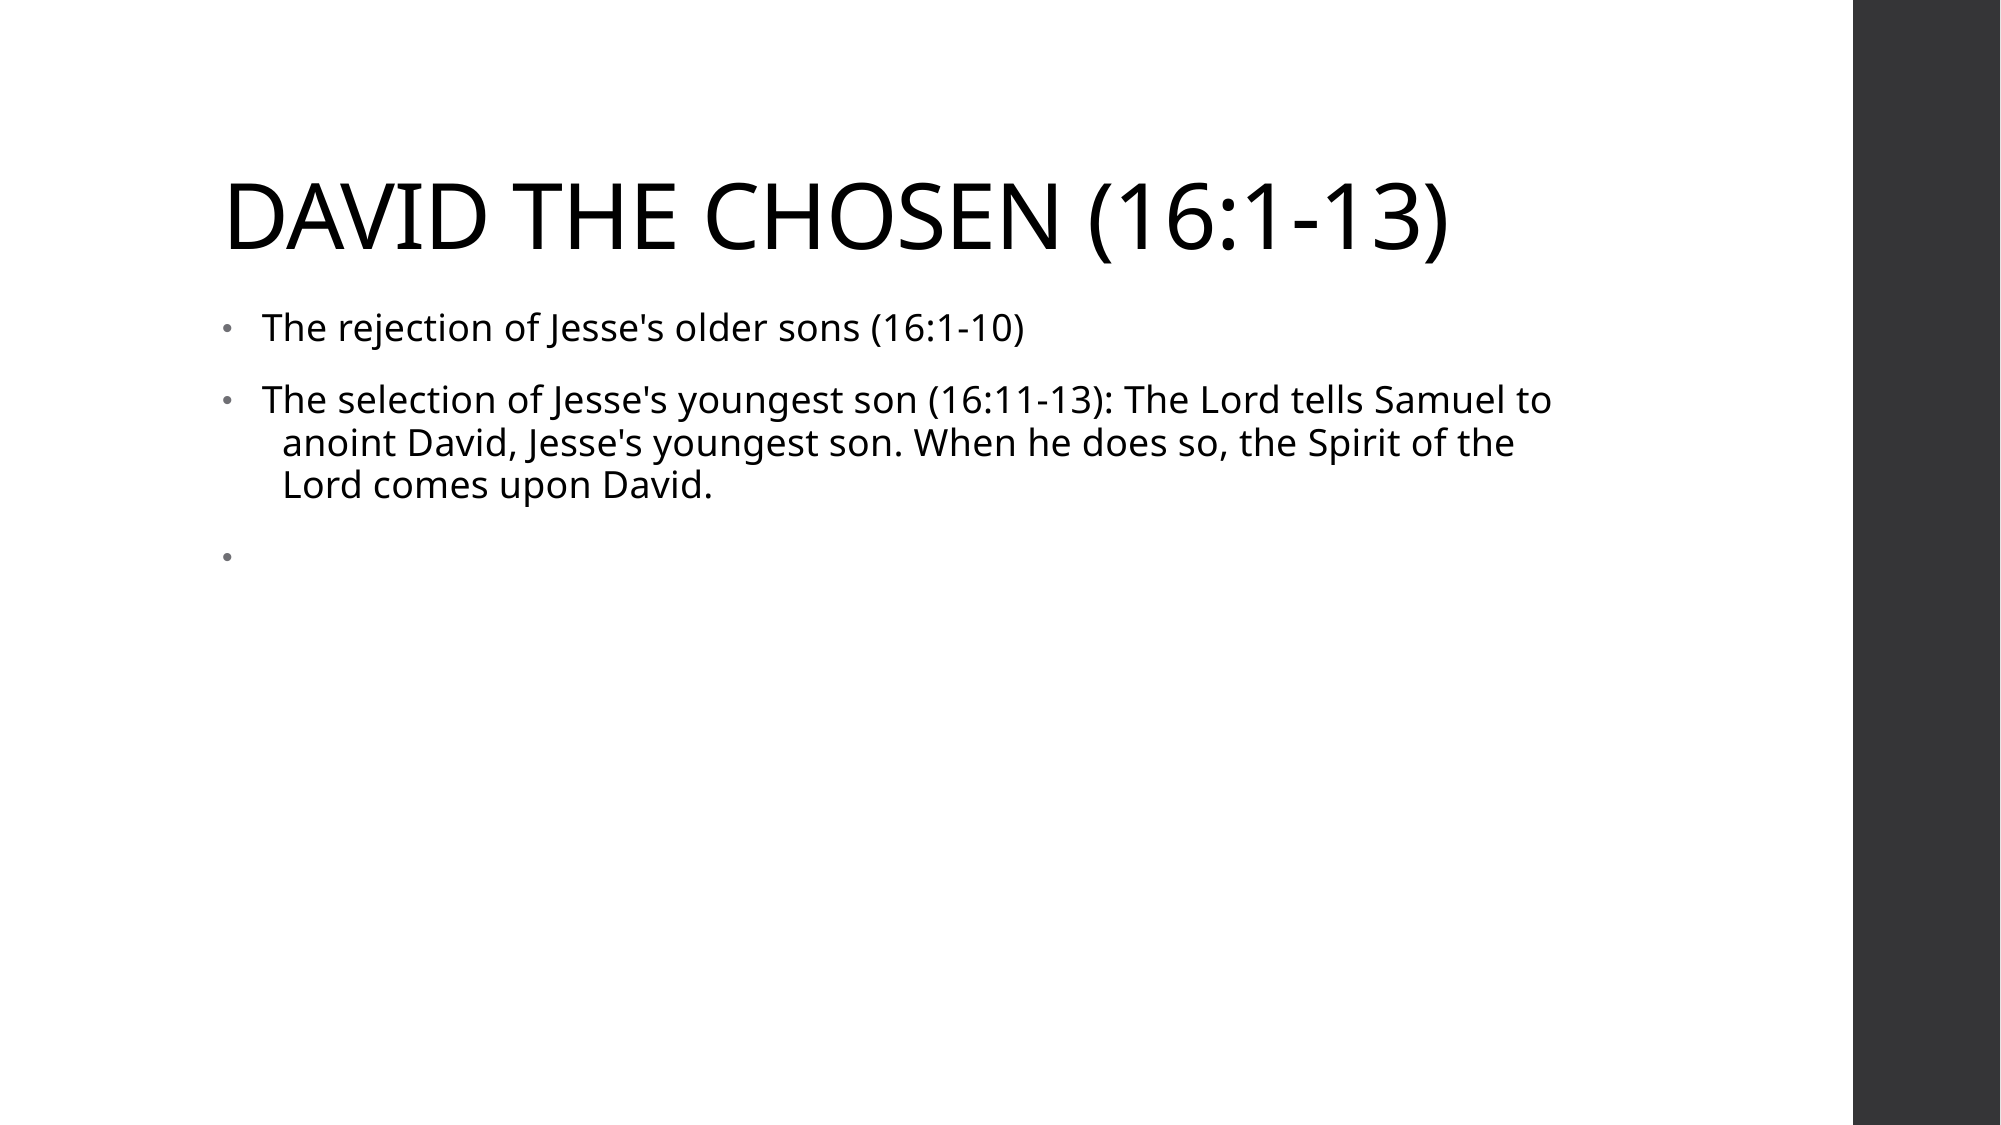

# DAVID THE CHOSEN (16:1-13)
 The rejection of Jesse's older sons (16:1-10)
 The selection of Jesse's youngest son (16:11-13): The Lord tells Samuel to anoint David, Jesse's youngest son. When he does so, the Spirit of the Lord comes upon David.